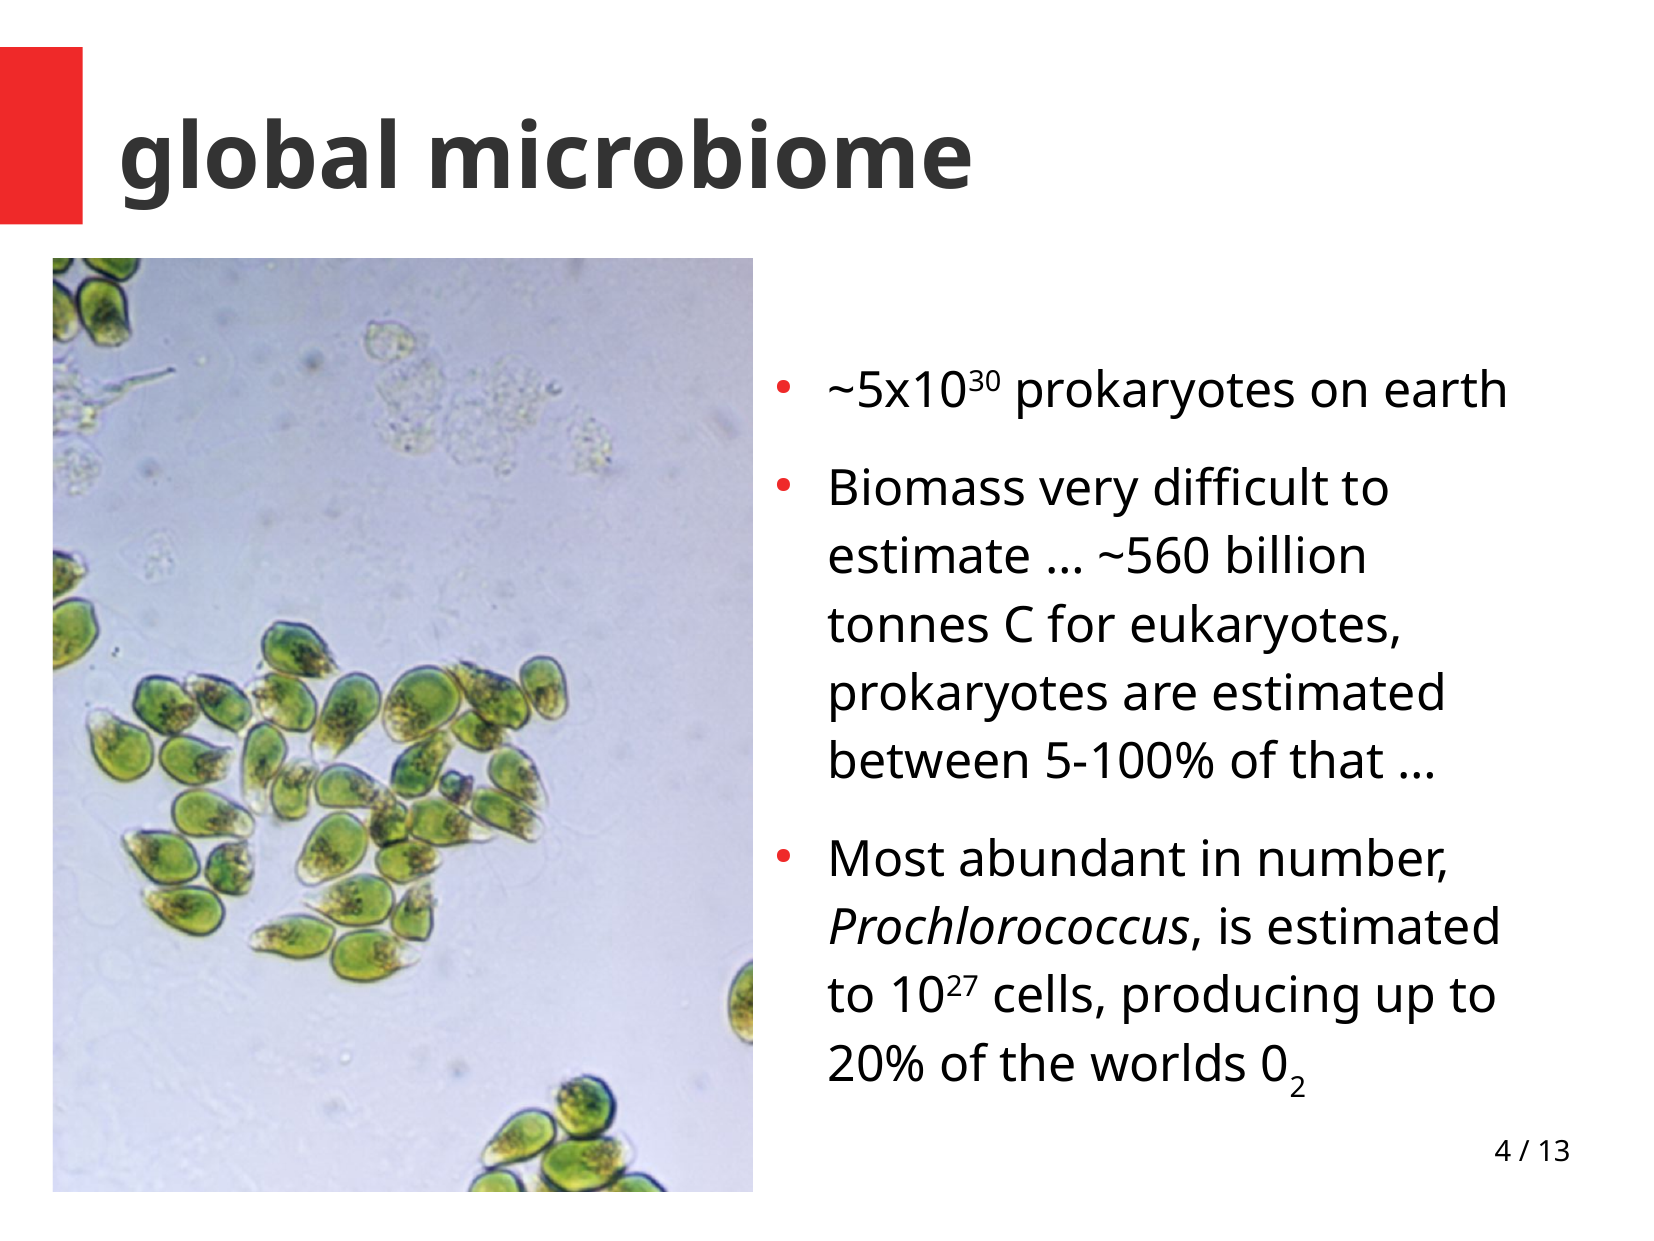

# global microbiome
~5x1030 prokaryotes on earth
Biomass very difficult to estimate … ~560 billion tonnes C for eukaryotes, prokaryotes are estimated between 5-100% of that …
Most abundant in number, Prochlorococcus, is estimated to 1027 cells, producing up to 20% of the worlds 02
4